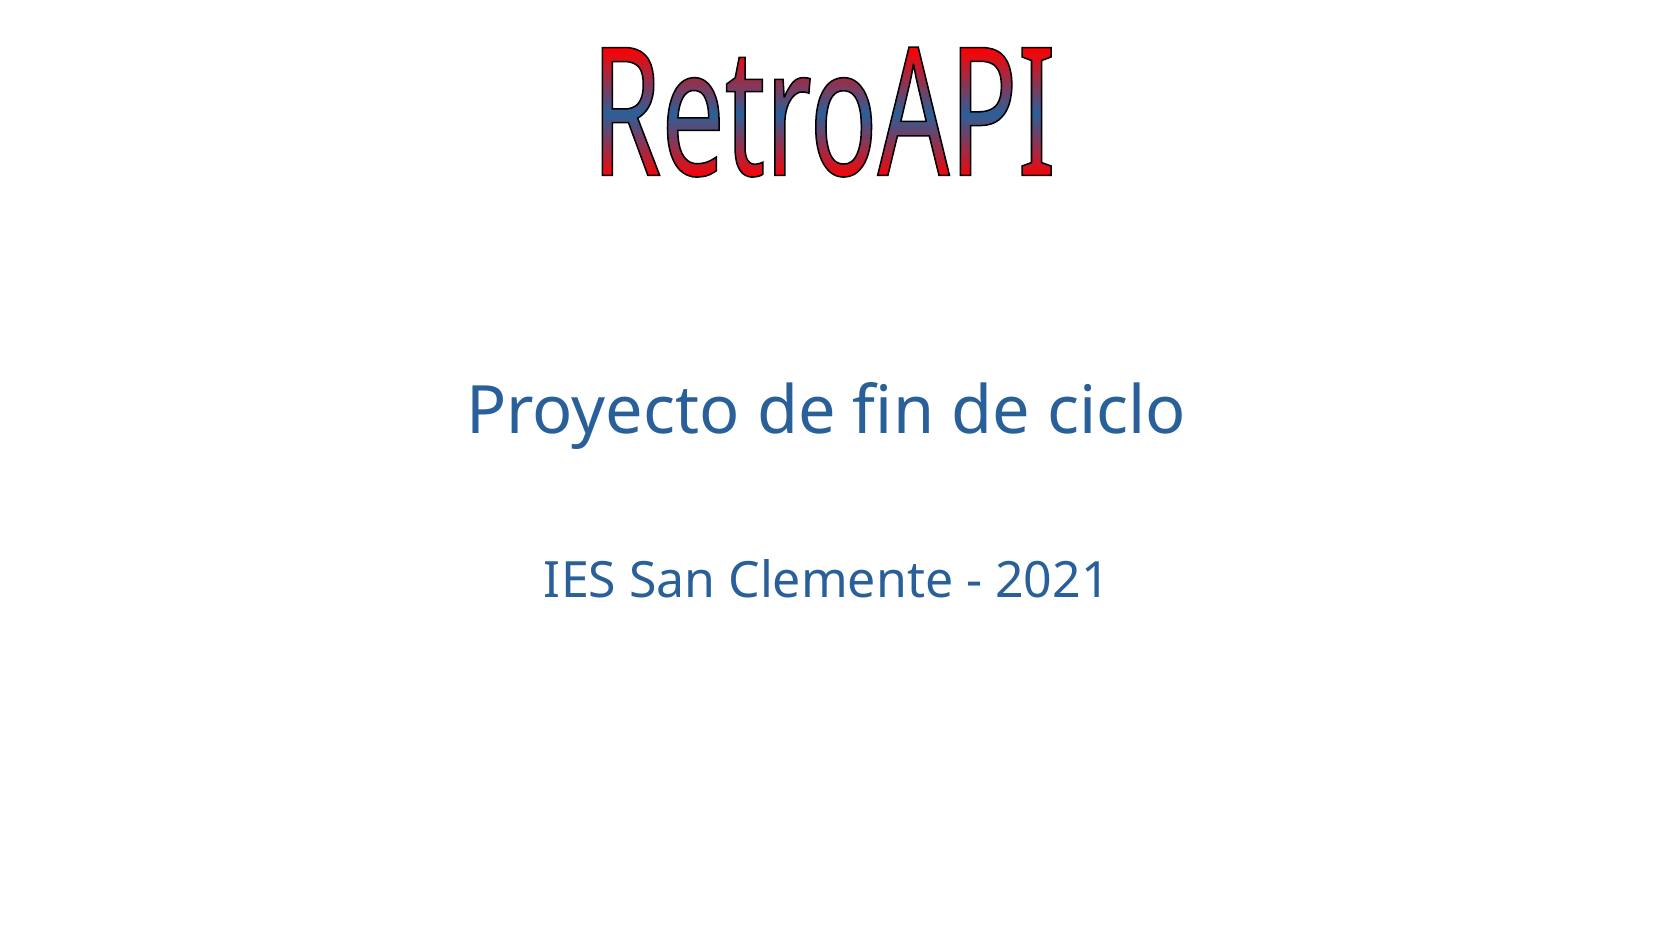

RetroAPI
# Proyecto de fin de ciclo
IES San Clemente - 2021